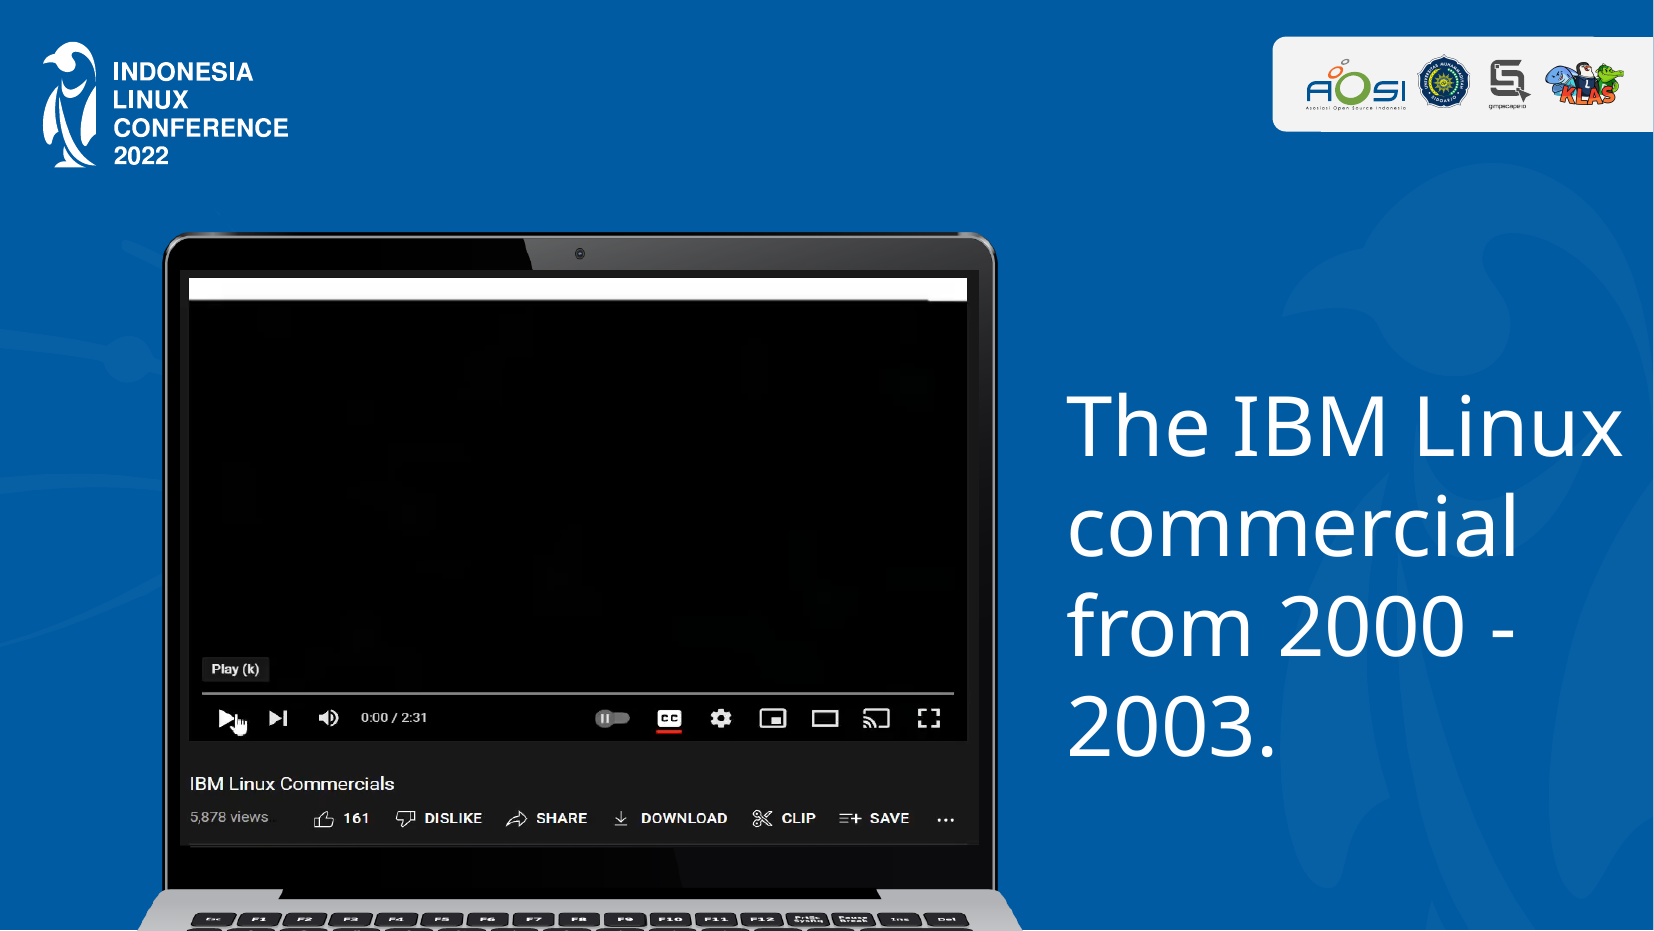

The IBM Linux
commercial from 2000 - 2003.